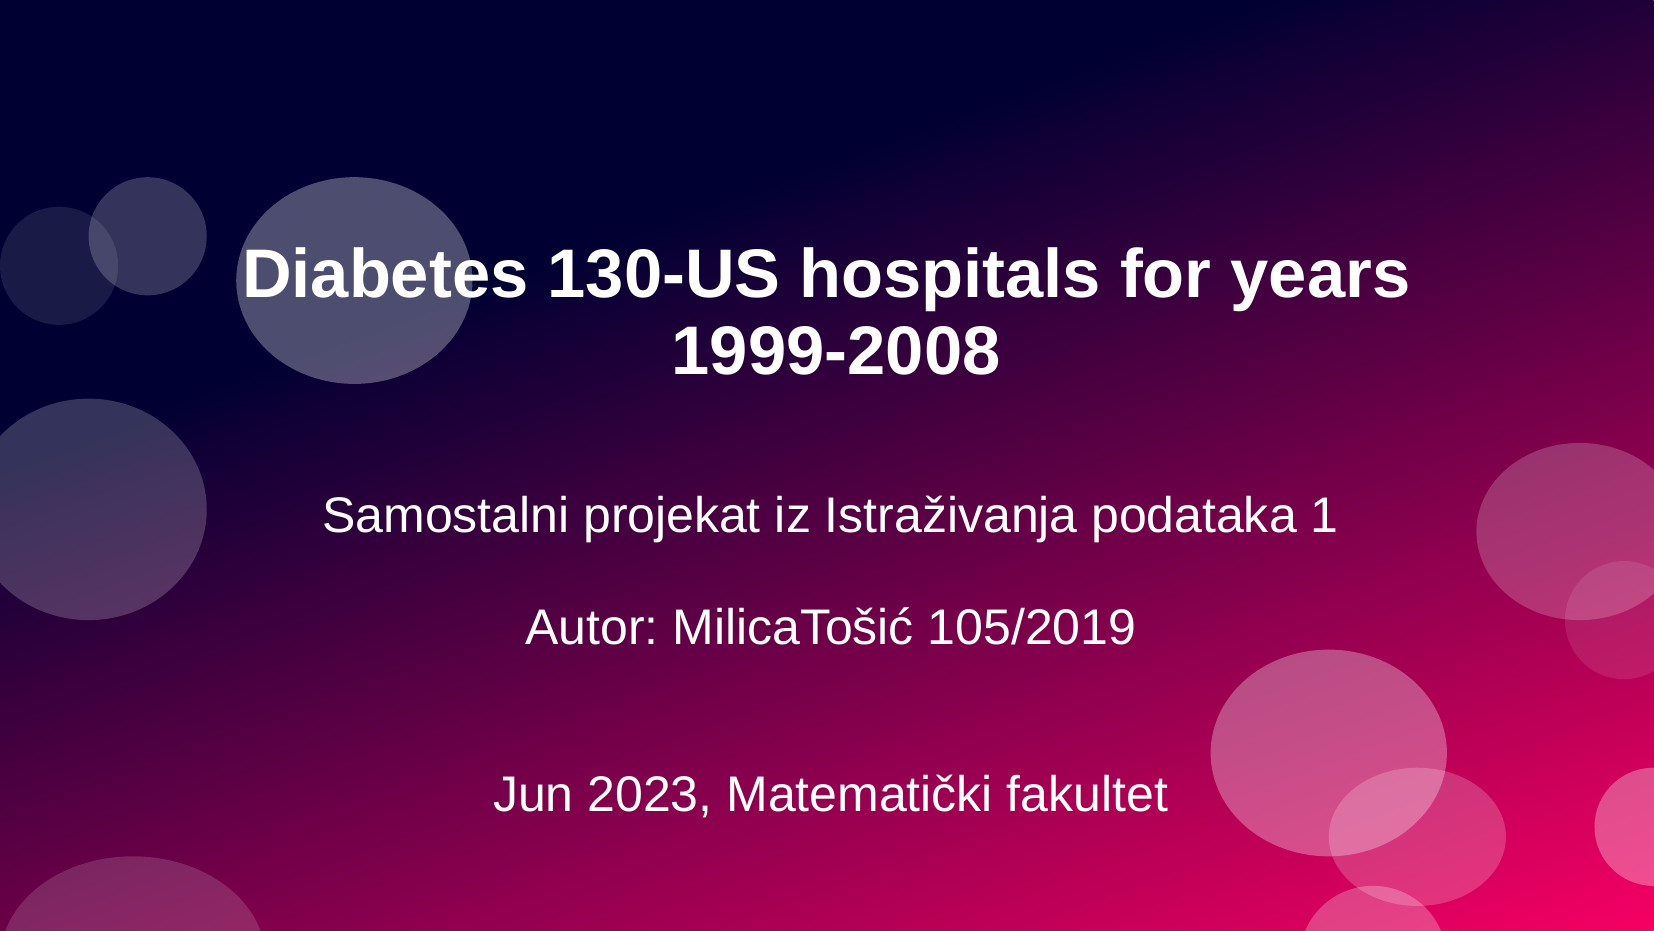

# Diabetes 130-US hospitals for years 1999-2008
Samostalni projekat iz Istraživanja podataka 1
Autor: MilicaTošić 105/2019
Jun 2023, Matematički fakultet